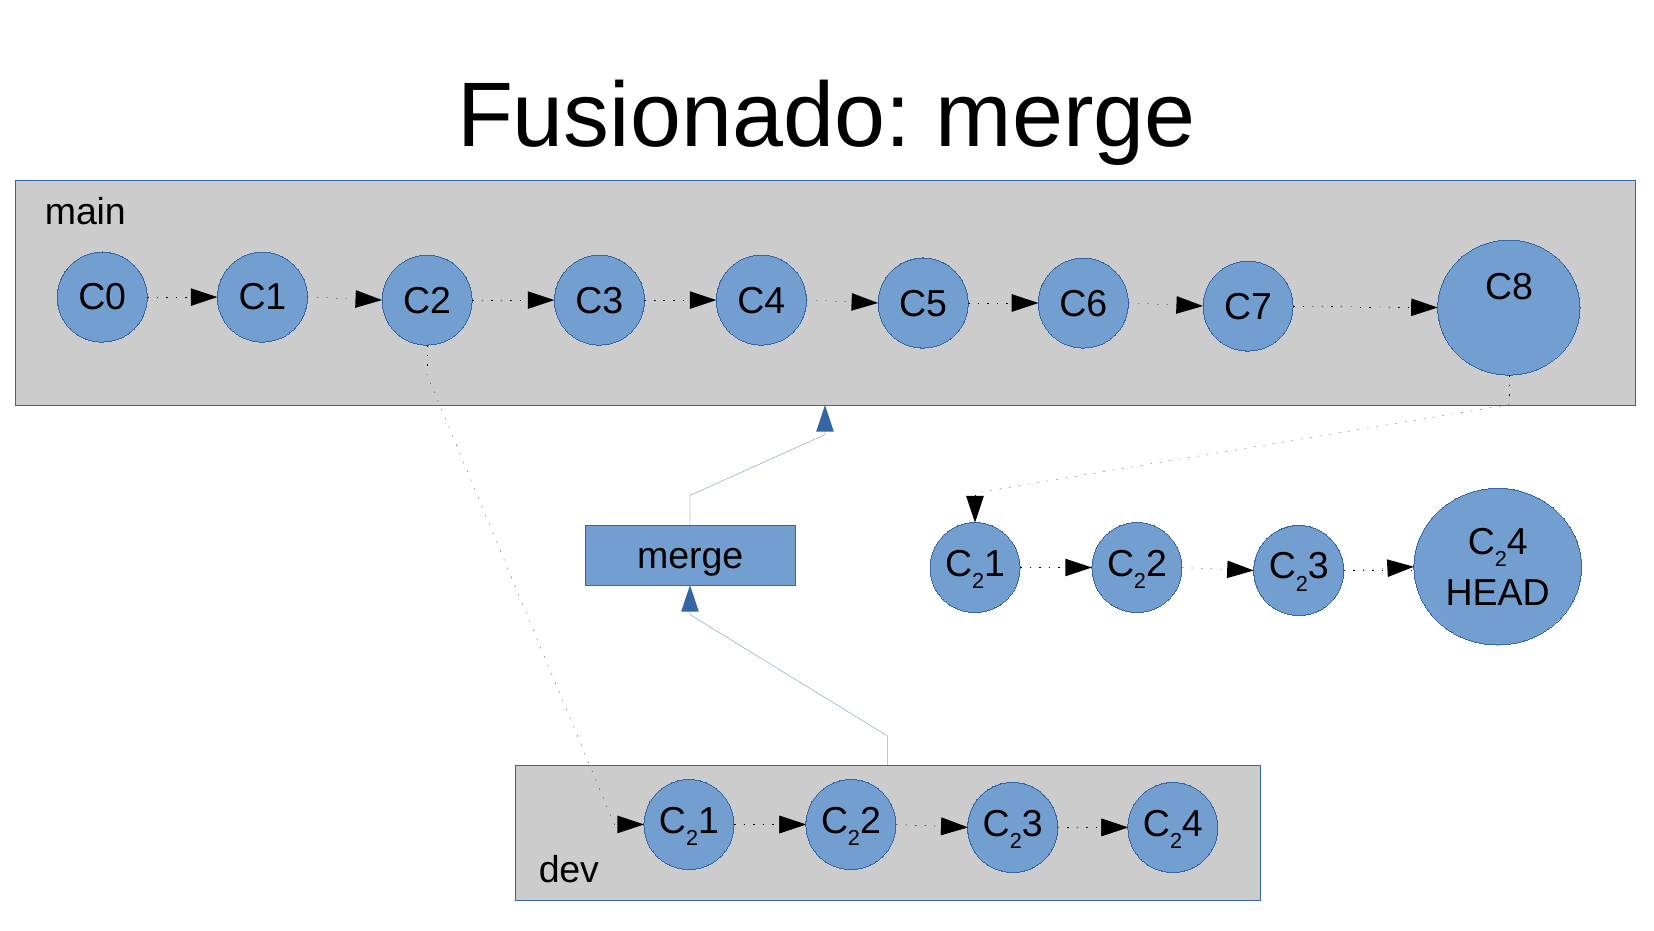

# Fusionado: merge
main
C8
C0
C0
C1
C2
C3
C4
C0
C5
C6
C7
C24
HEAD
C21
C22
merge
C0
C23
C21
C21
C22
C22
C0
C0
C23
C23
C24
C24
dev